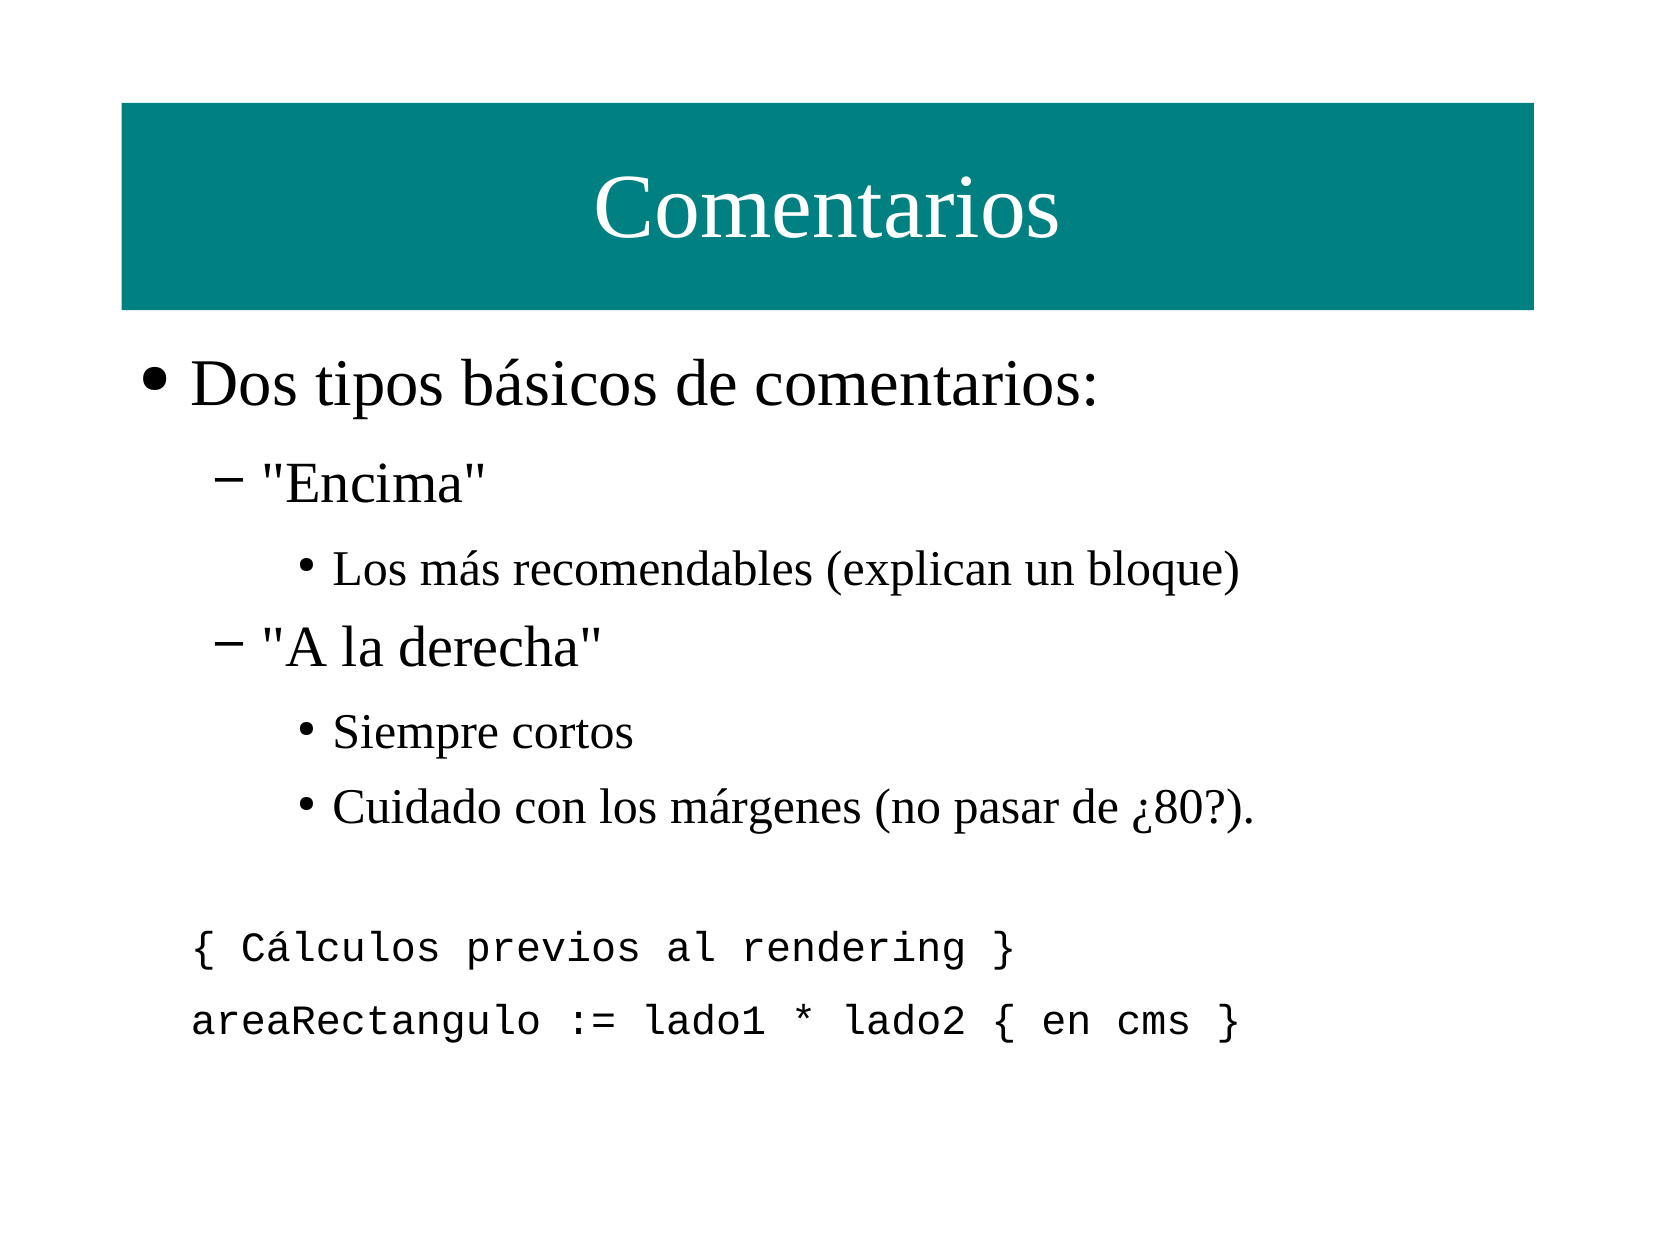

Comentarios
Dos tipos básicos de comentarios:
"Encima"
Los más recomendables (explican un bloque)
"A la derecha"
Siempre cortos
Cuidado con los márgenes (no pasar de ¿80?).
	{ Cálculos previos al rendering }
	areaRectangulo := lado1 * lado2 { en cms }